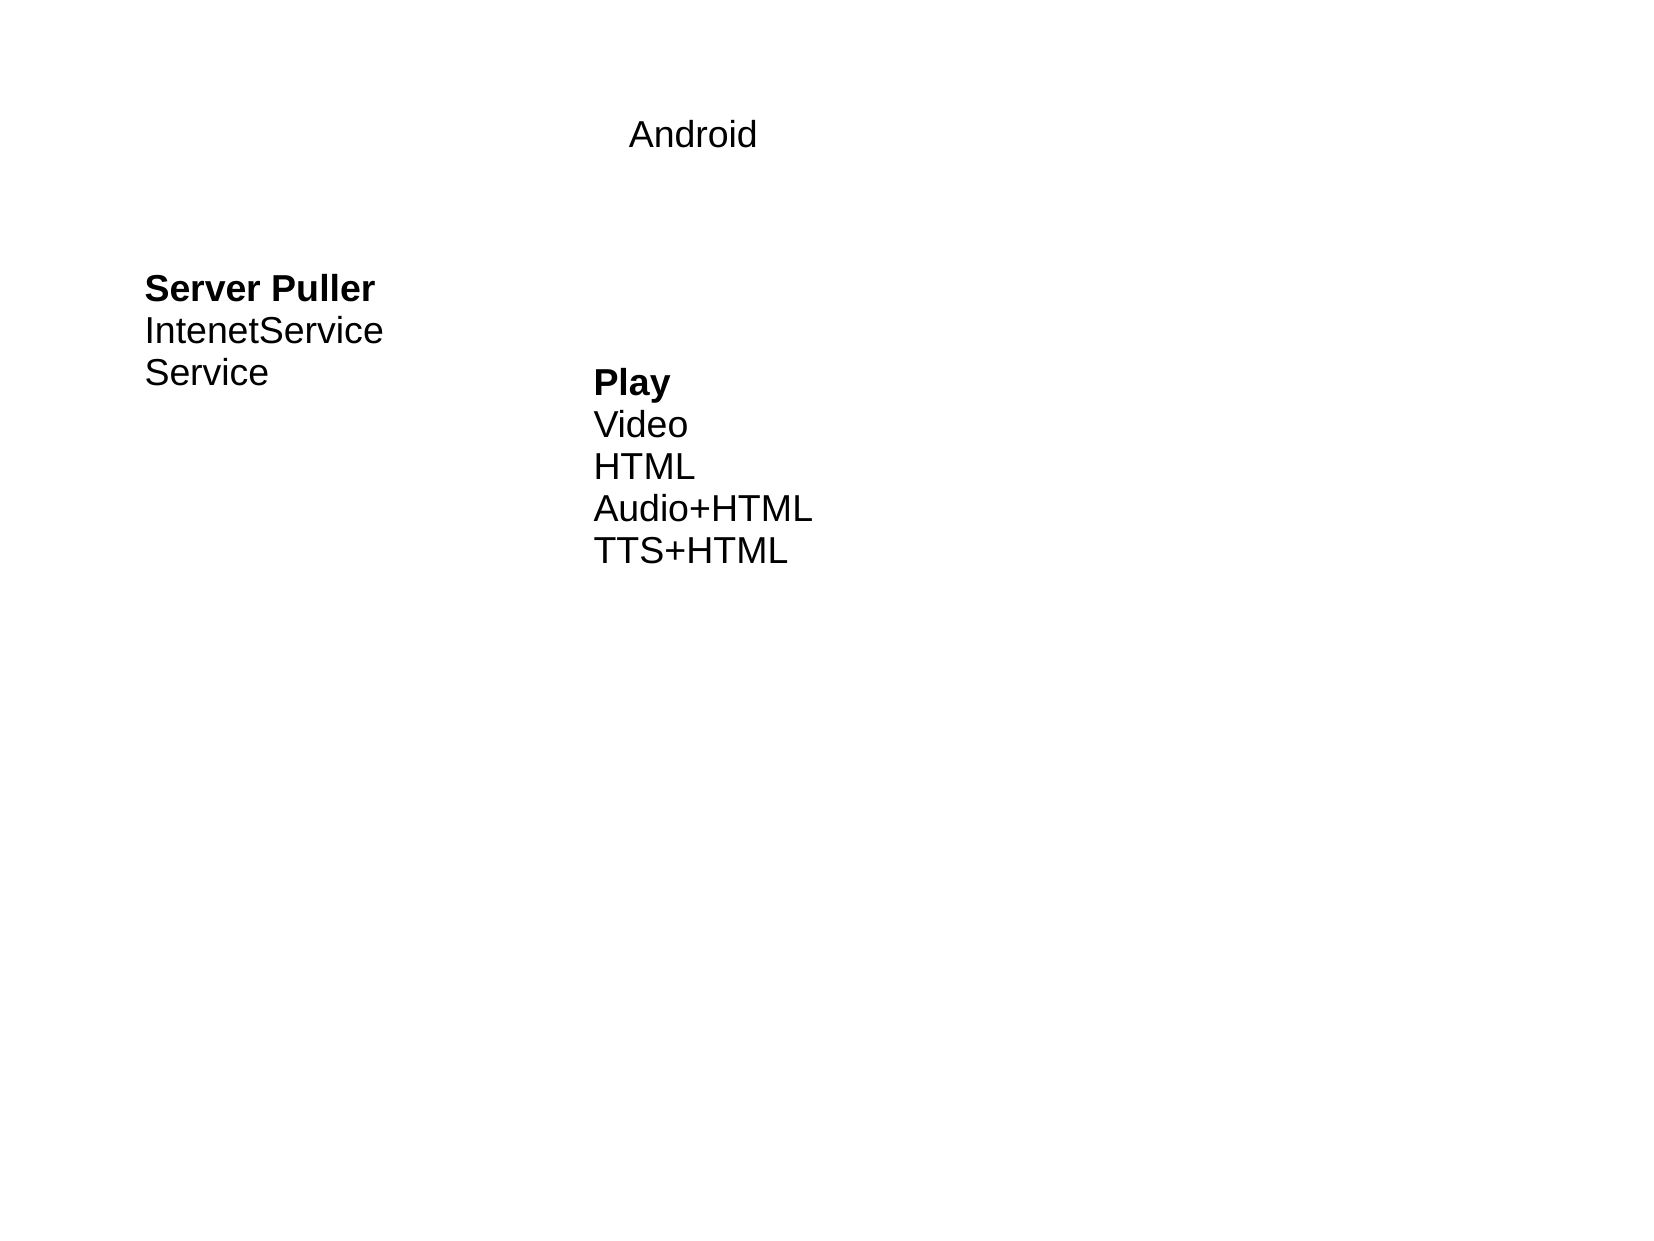

Android
Server Puller
IntenetService
Service
Play
Video
HTML
Audio+HTML
TTS+HTML